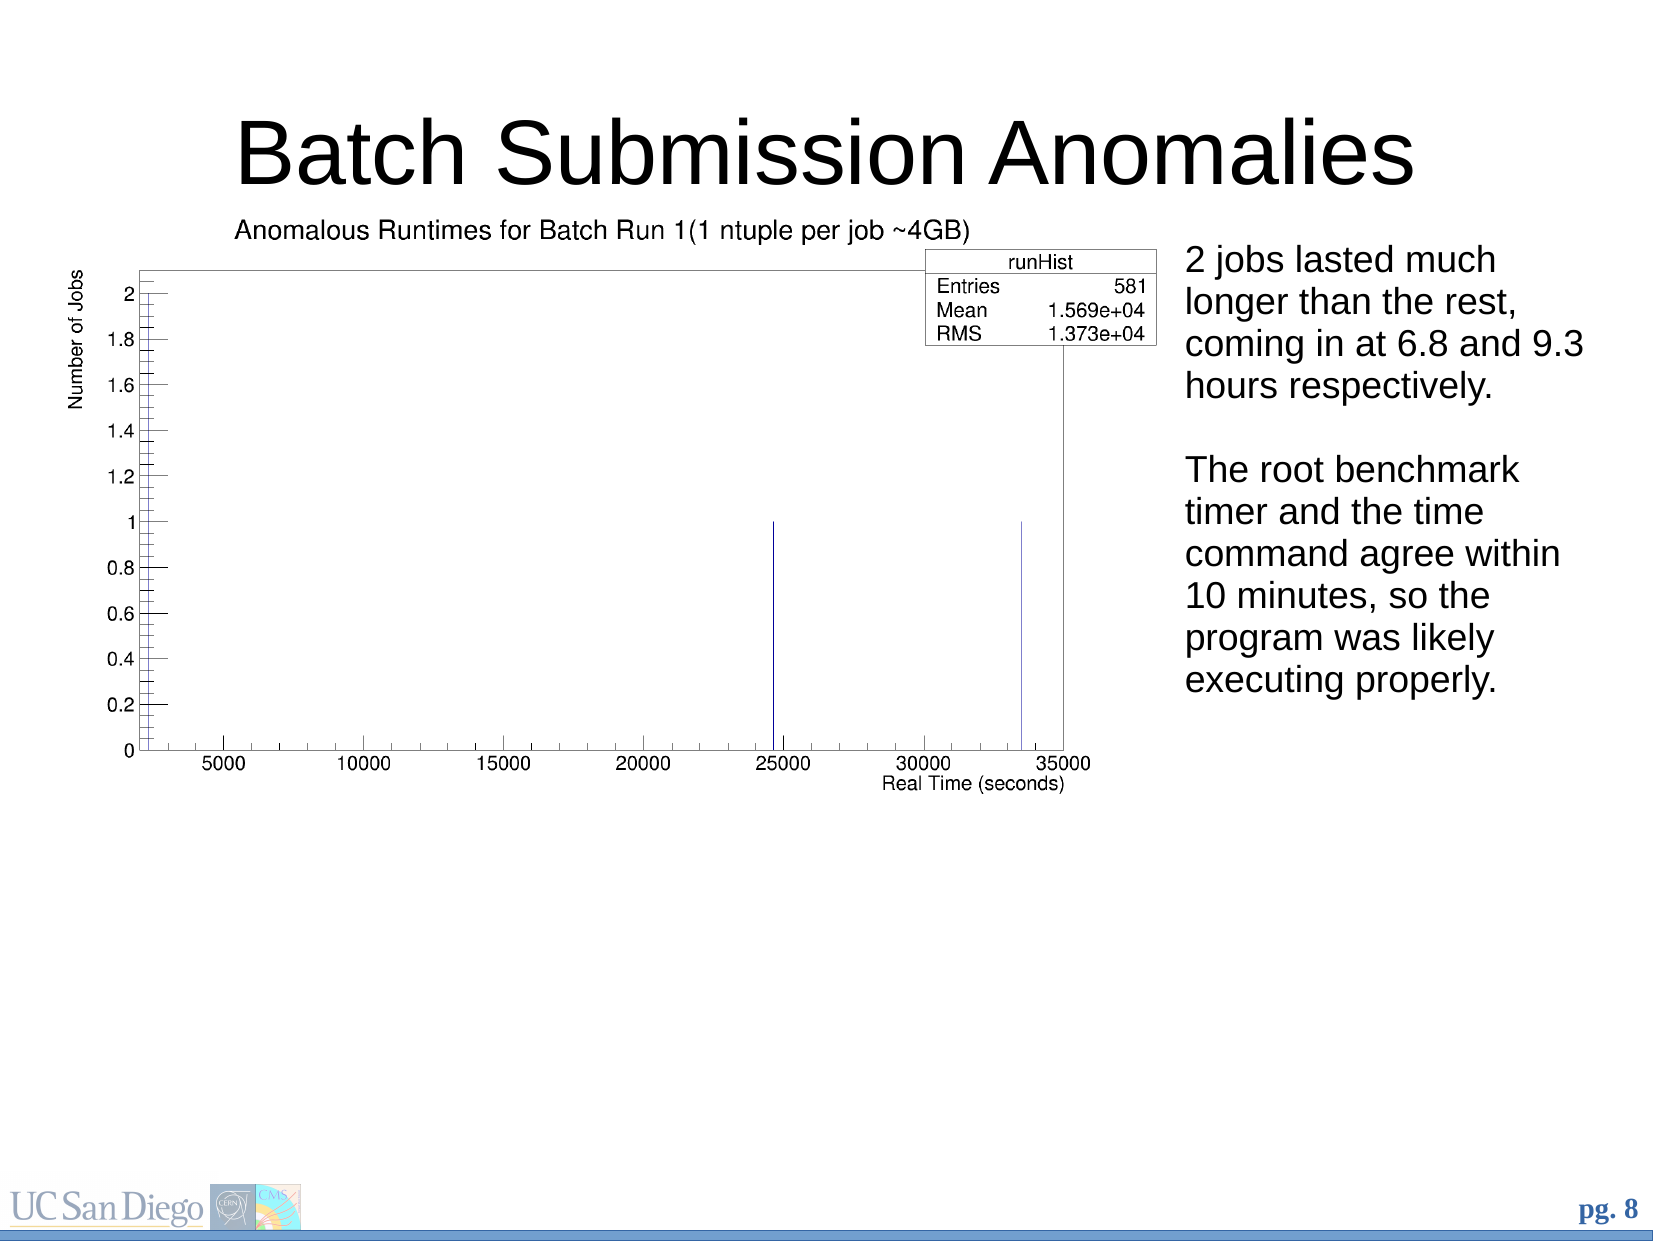

# Batch Submission Anomalies
2 jobs lasted much longer than the rest, coming in at 6.8 and 9.3 hours respectively.
The root benchmark timer and the time command agree within 10 minutes, so the program was likely executing properly.